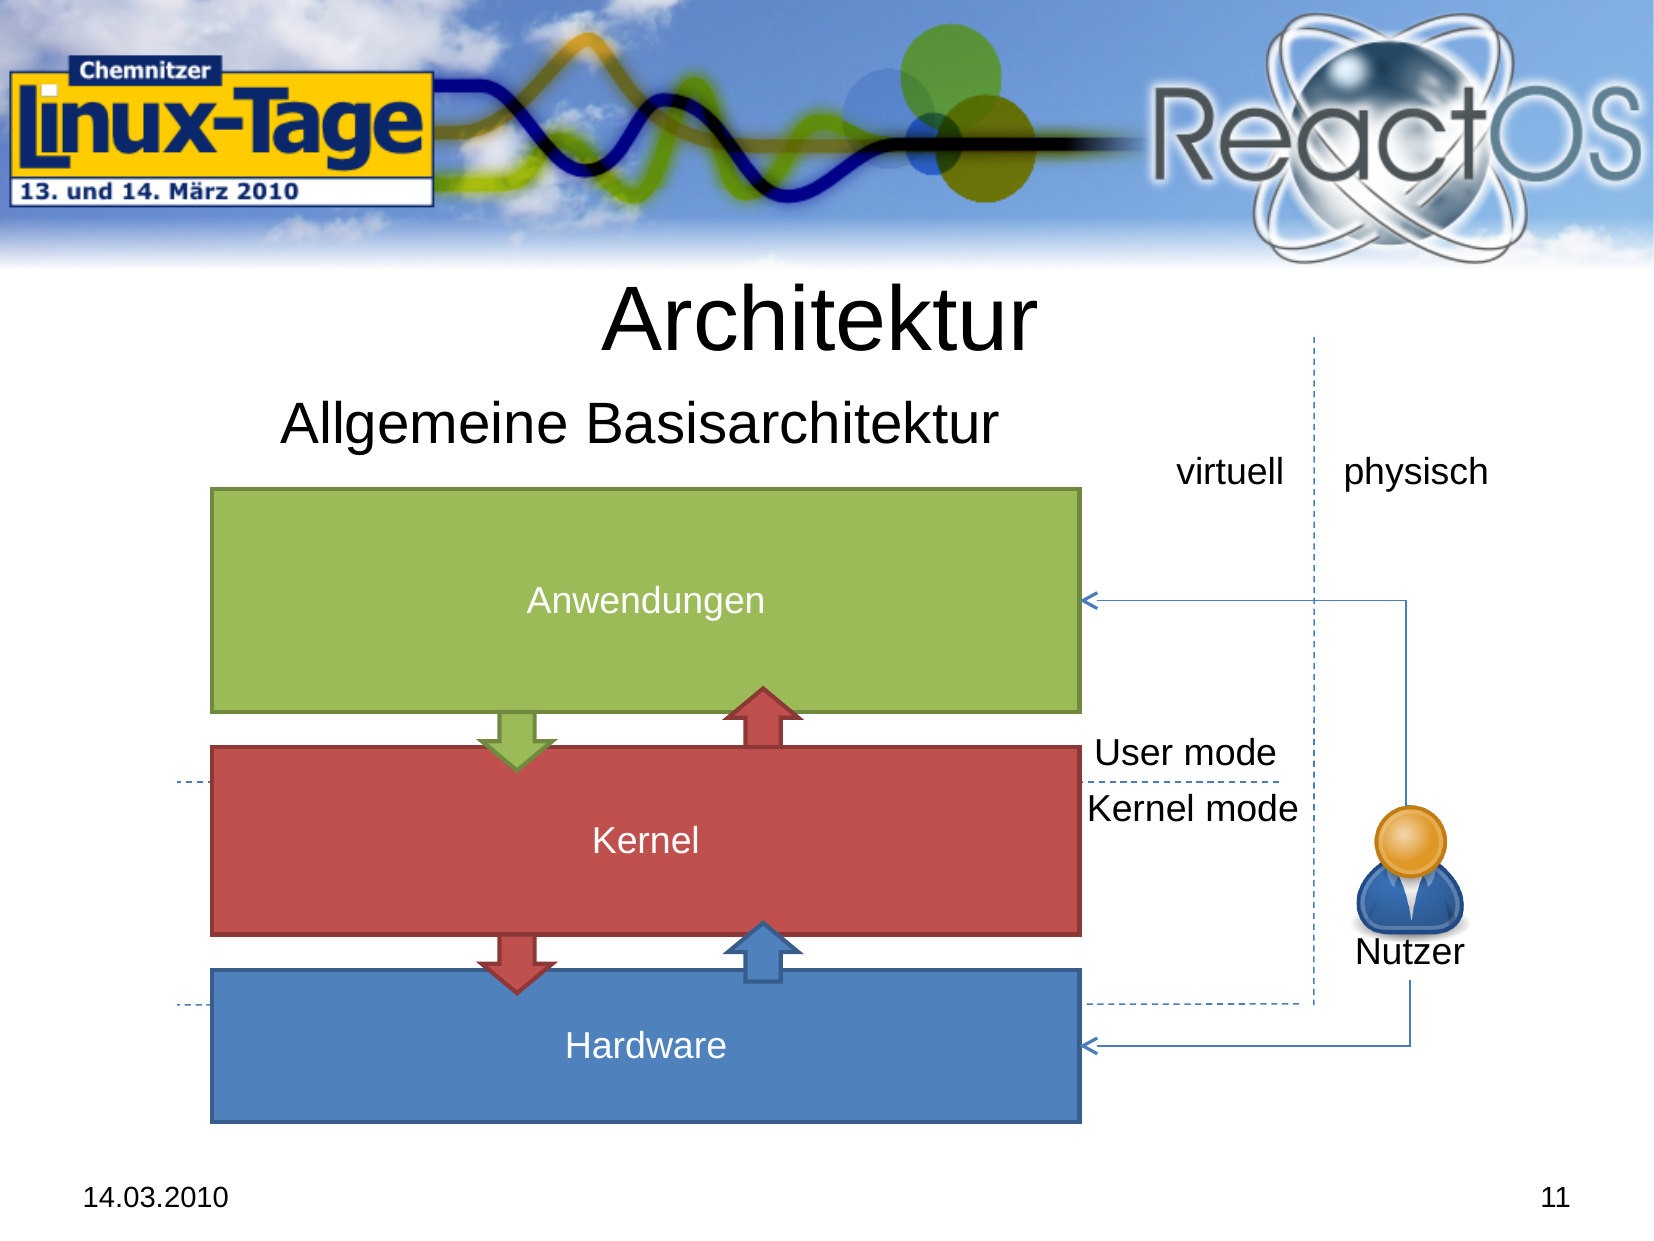

# Architektur
Allgemeine Basisarchitektur
virtuell
physisch
Anwendungen
User mode
Kernel
Kernel mode
Nutzer
Hardware
14.03.2010
11